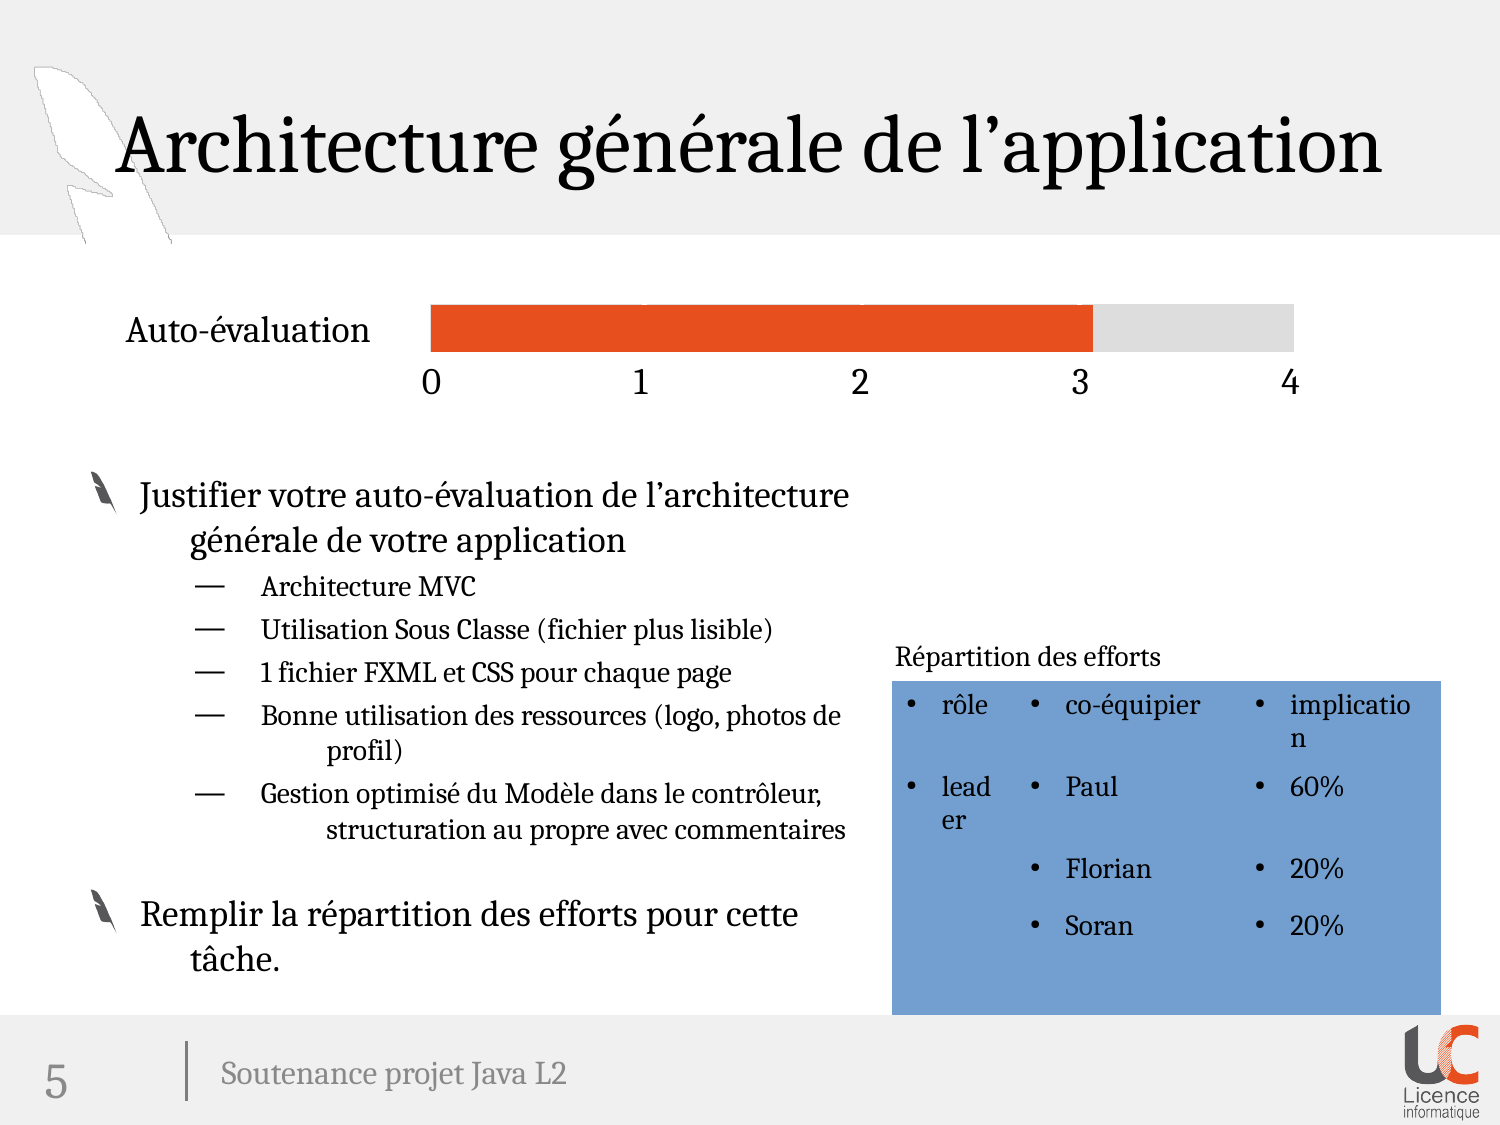

Architecture générale de l’application
# Justifier votre auto-évaluation de l’architecture générale de votre application
Architecture MVC
Utilisation Sous Classe (fichier plus lisible)
1 fichier FXML et CSS pour chaque page
Bonne utilisation des ressources (logo, photos de profil)
Gestion optimisé du Modèle dans le contrôleur, structuration au propre avec commentaires
Remplir la répartition des efforts pour cette tâche.
Répartition des efforts
| rôle | co-équipier | implication |
| --- | --- | --- |
| leader | Paul | 60% |
| | Florian | 20% |
| | Soran | 20% |
| | | |
Soutenance projet Java L2